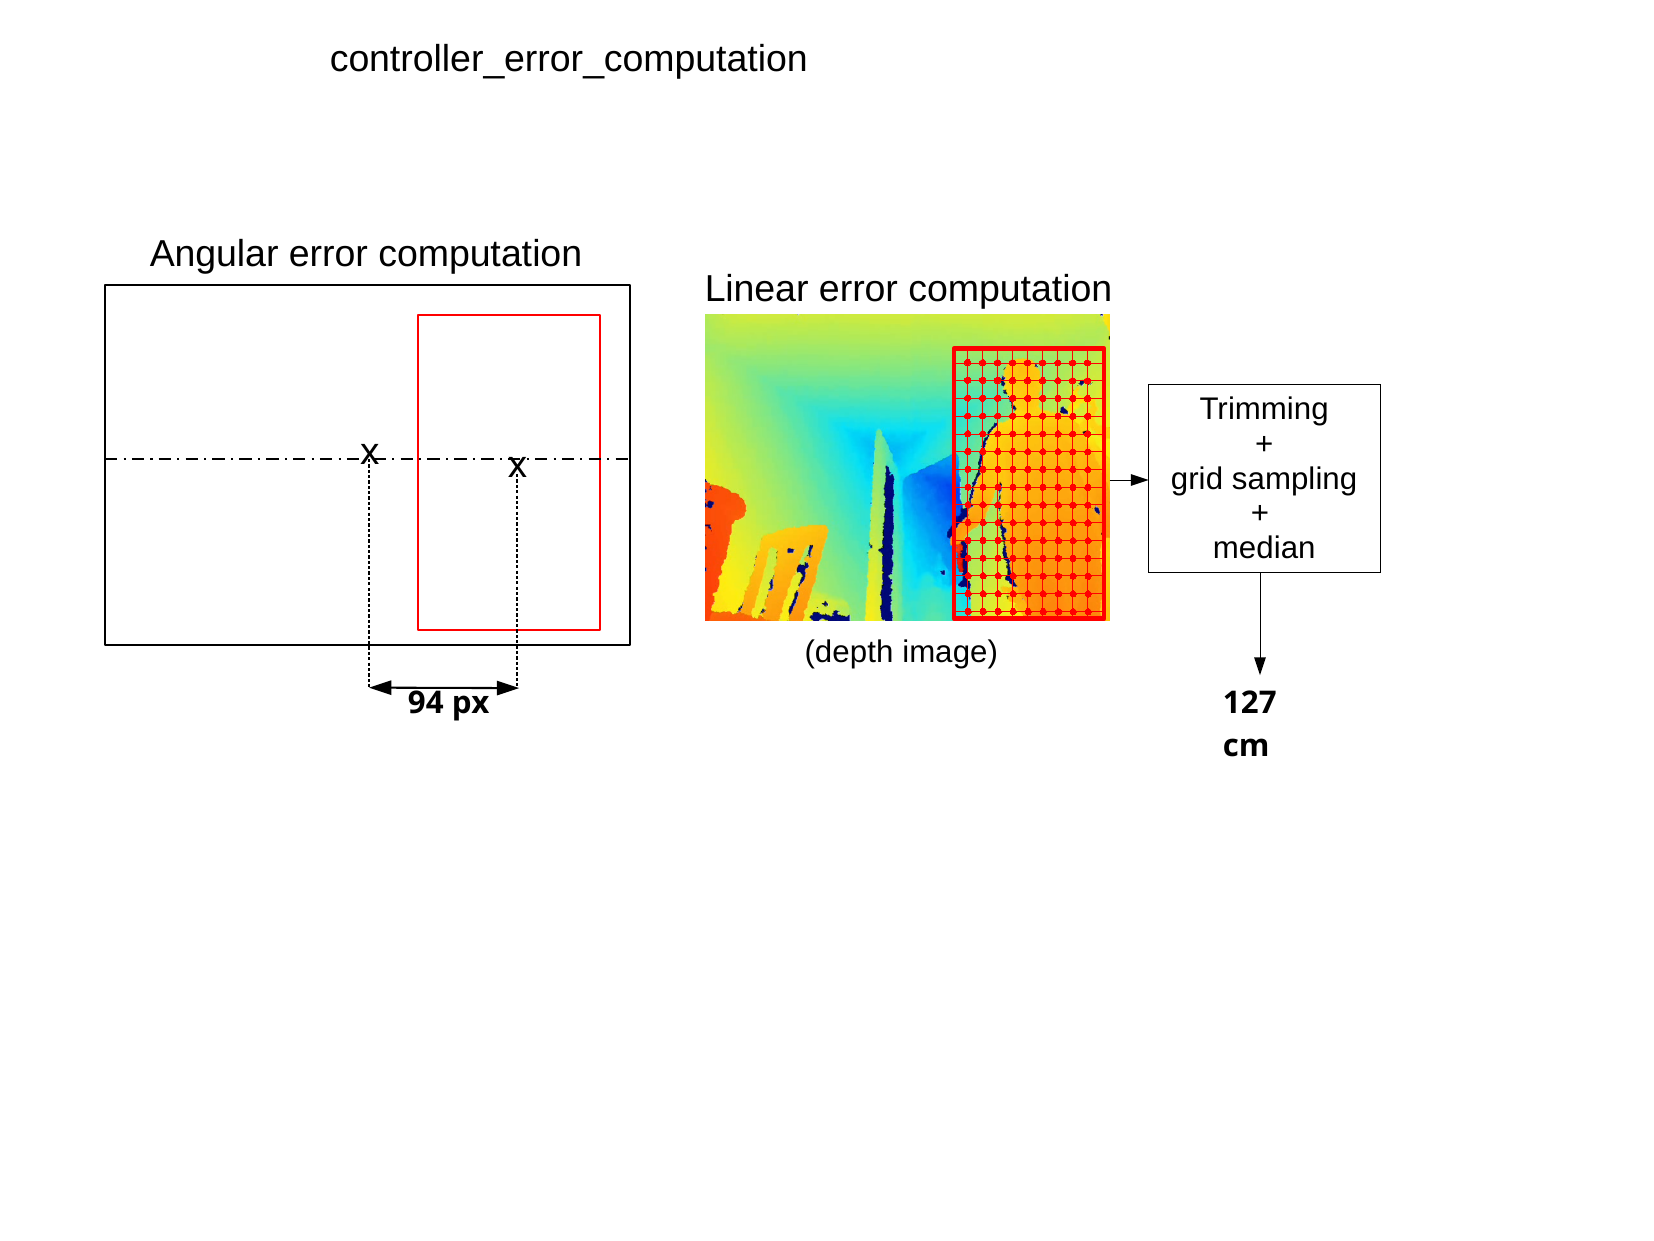

controller_error_computation
Angular error computation
Linear error computation
Trimming
+
grid sampling
+
median
x
x
(depth image)
94 px
127 cm